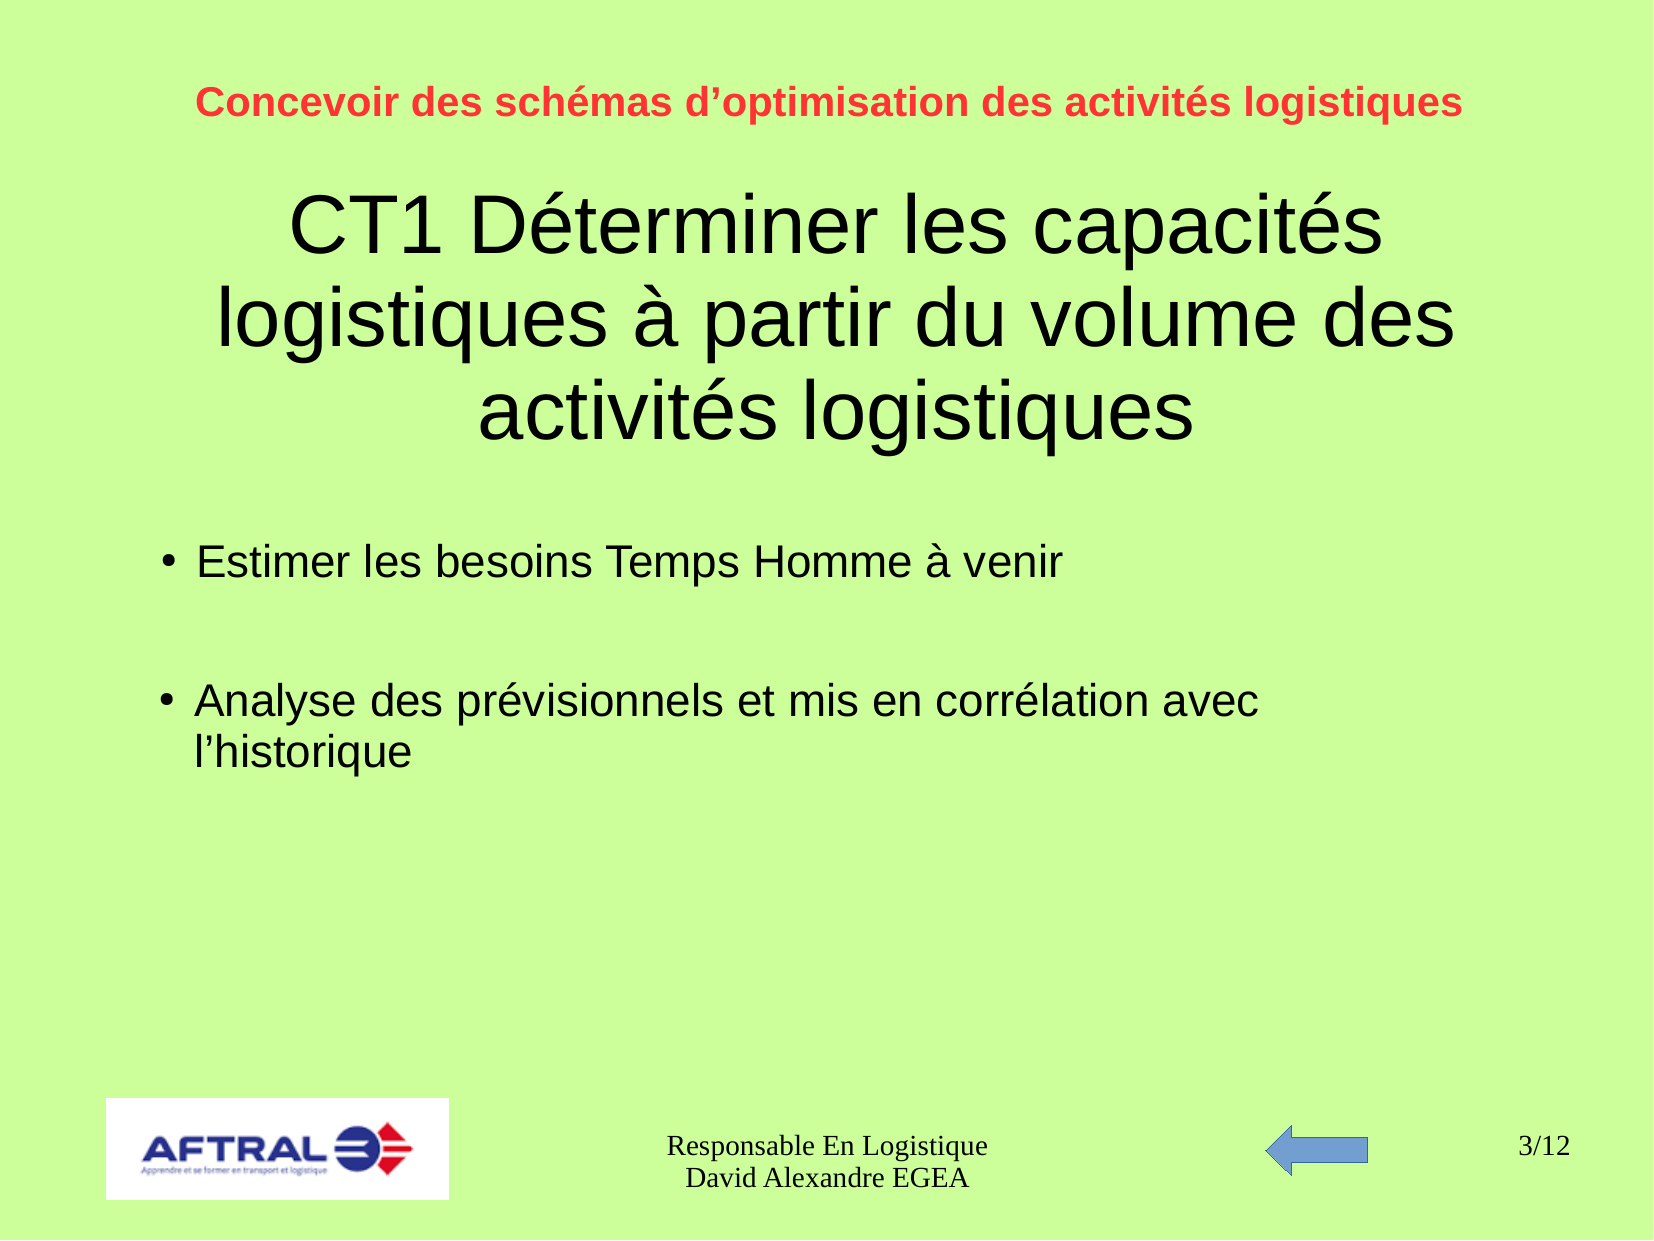

Concevoir des schémas d’optimisation des activités logistiques
CT1 Déterminer les capacités logistiques à partir du volume des activités logistiques
Estimer les besoins Temps Homme à venir
Analyse des prévisionnels et mis en corrélation avec l’historique
Responsable En Logistique EGEA
3